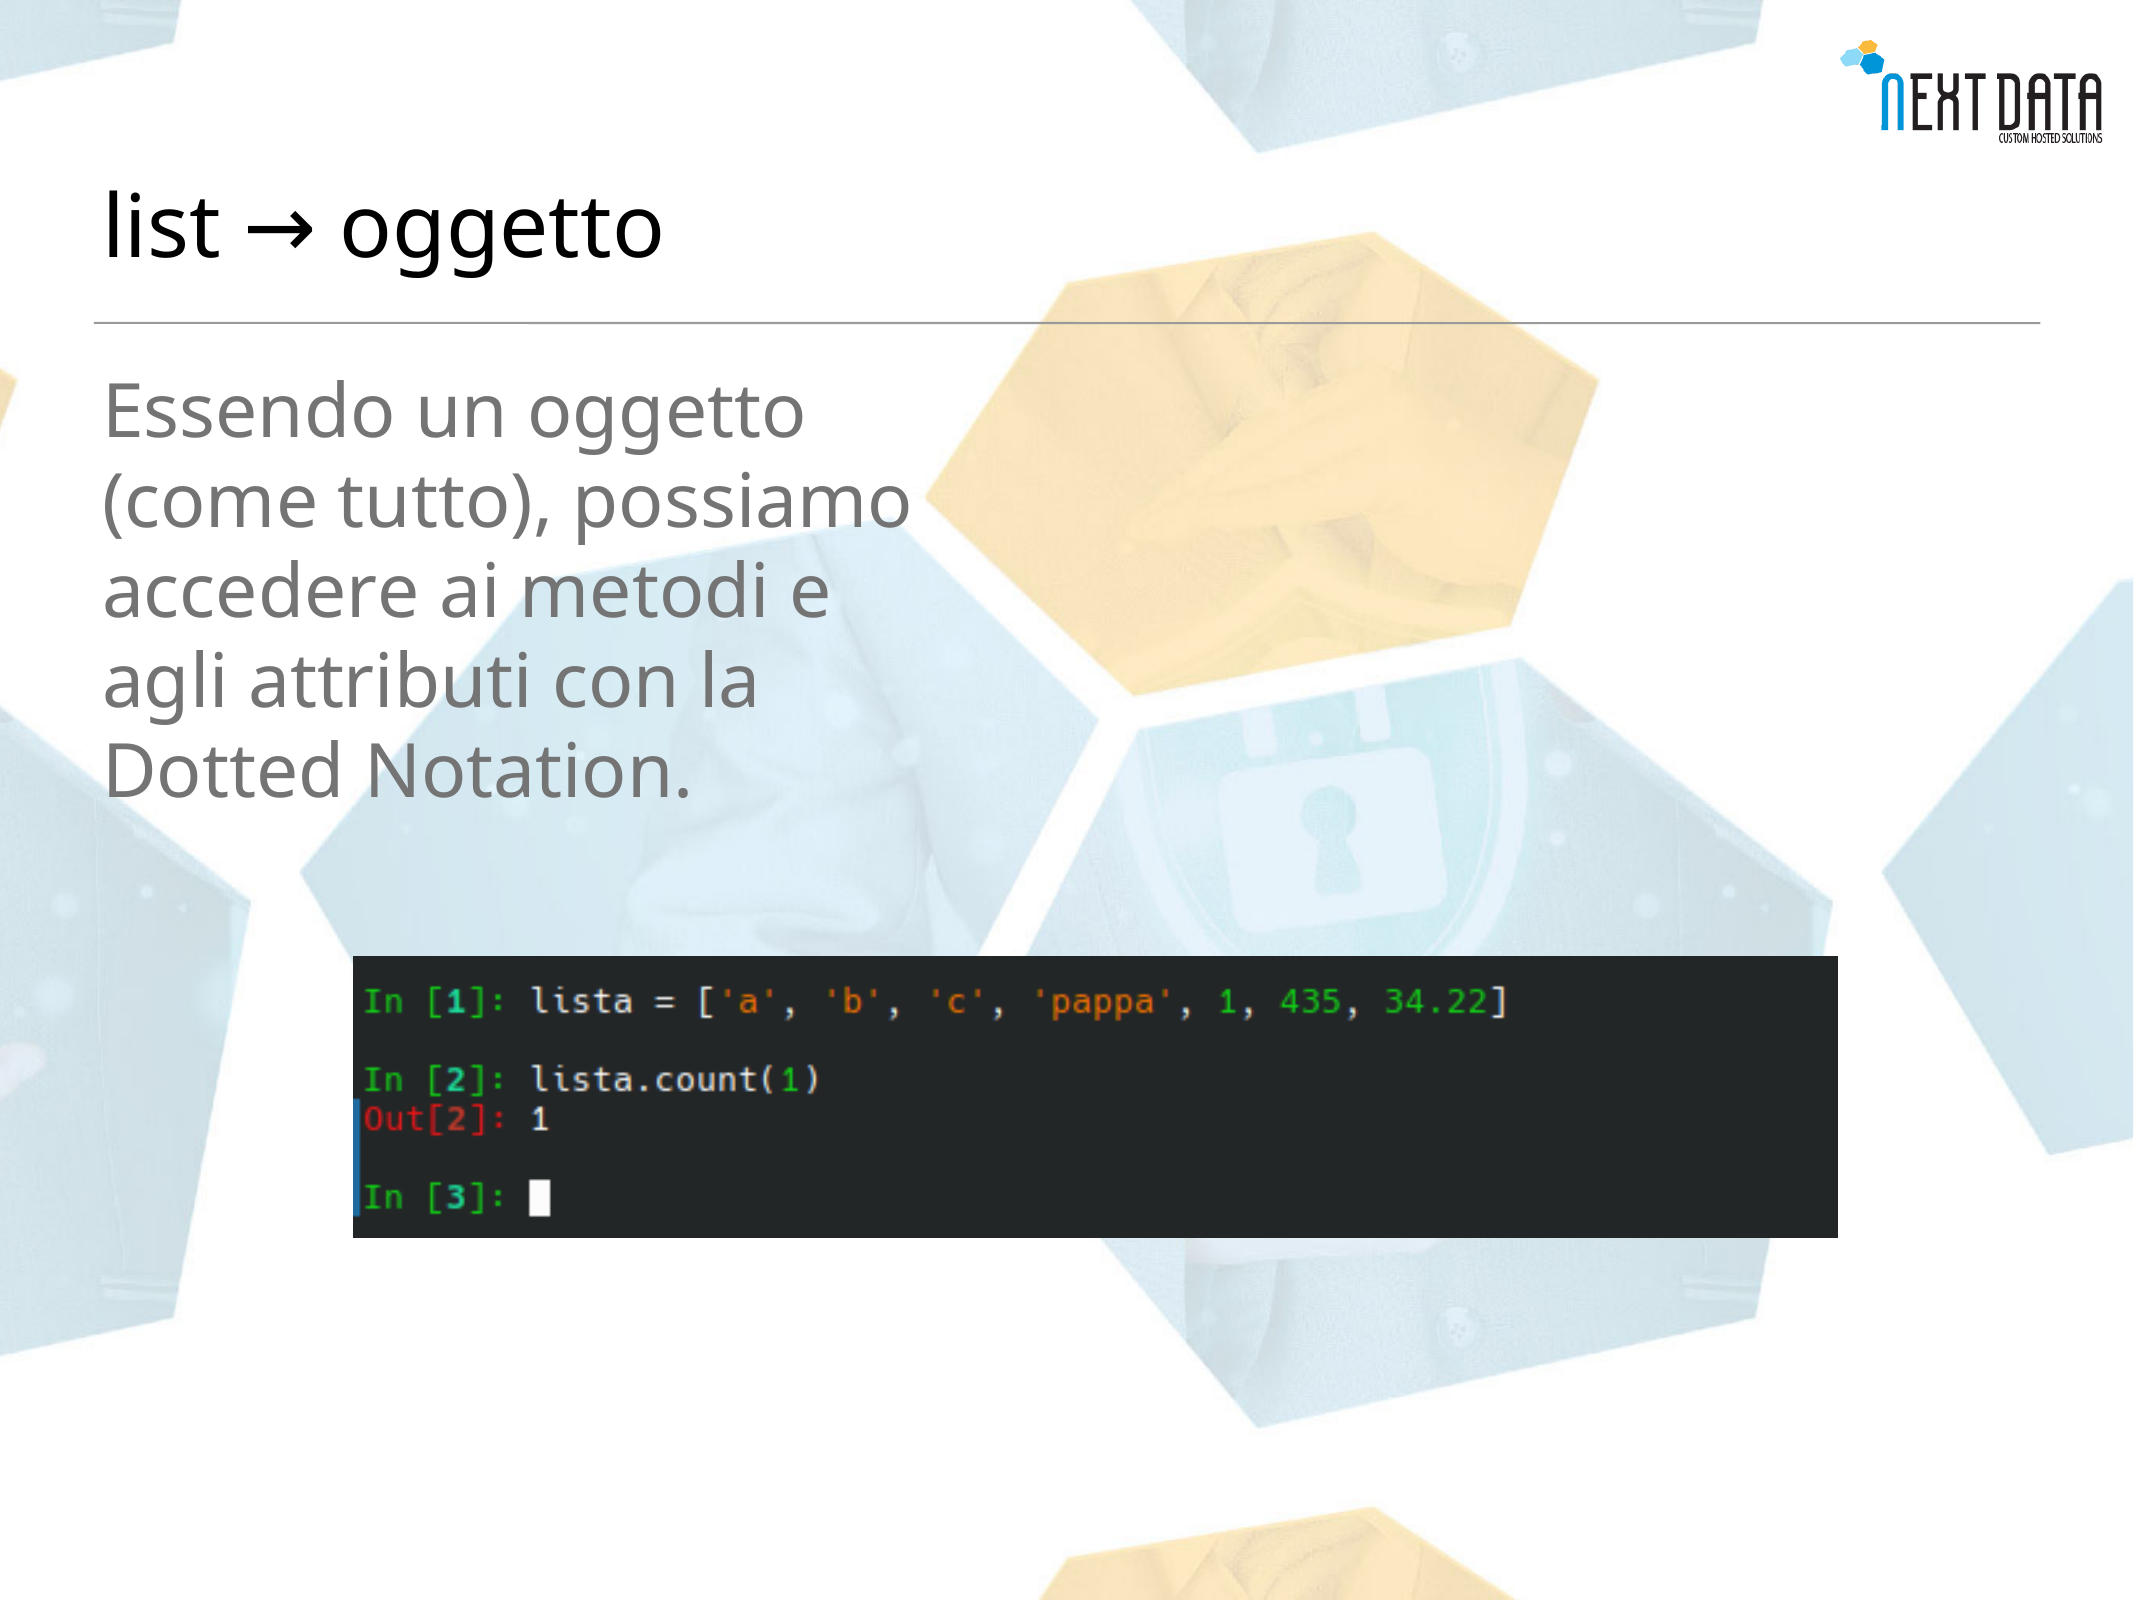

list → oggetto
Essendo un oggetto (come tutto), possiamo accedere ai metodi e agli attributi con la Dotted Notation.